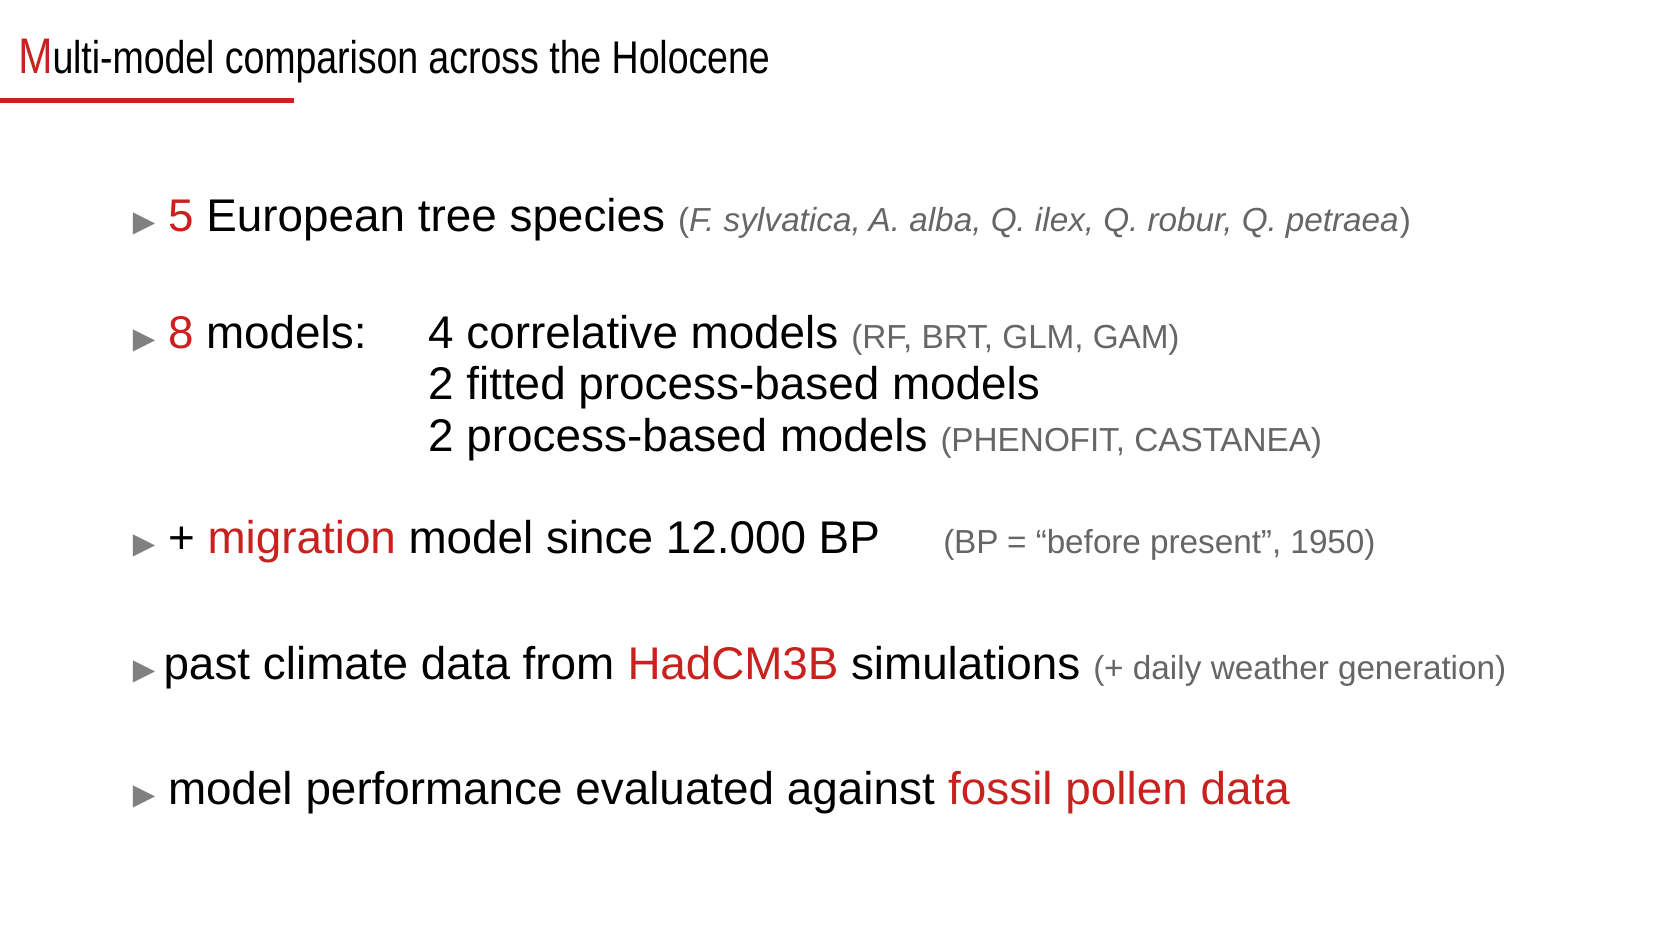

Multi-model comparison across the Holocene
▶ 5 European tree species (F. sylvatica, A. alba, Q. ilex, Q. robur, Q. petraea)
▶ 8 models: 	4 correlative models (RF, BRT, GLM, GAM)
				2 fitted process-based models
				2 process-based models (PHENOFIT, CASTANEA)
▶ + migration model since 12.000 BP (BP = “before present”, 1950)
▶ past climate data from HadCM3B simulations (+ daily weather generation)
▶ model performance evaluated against fossil pollen data